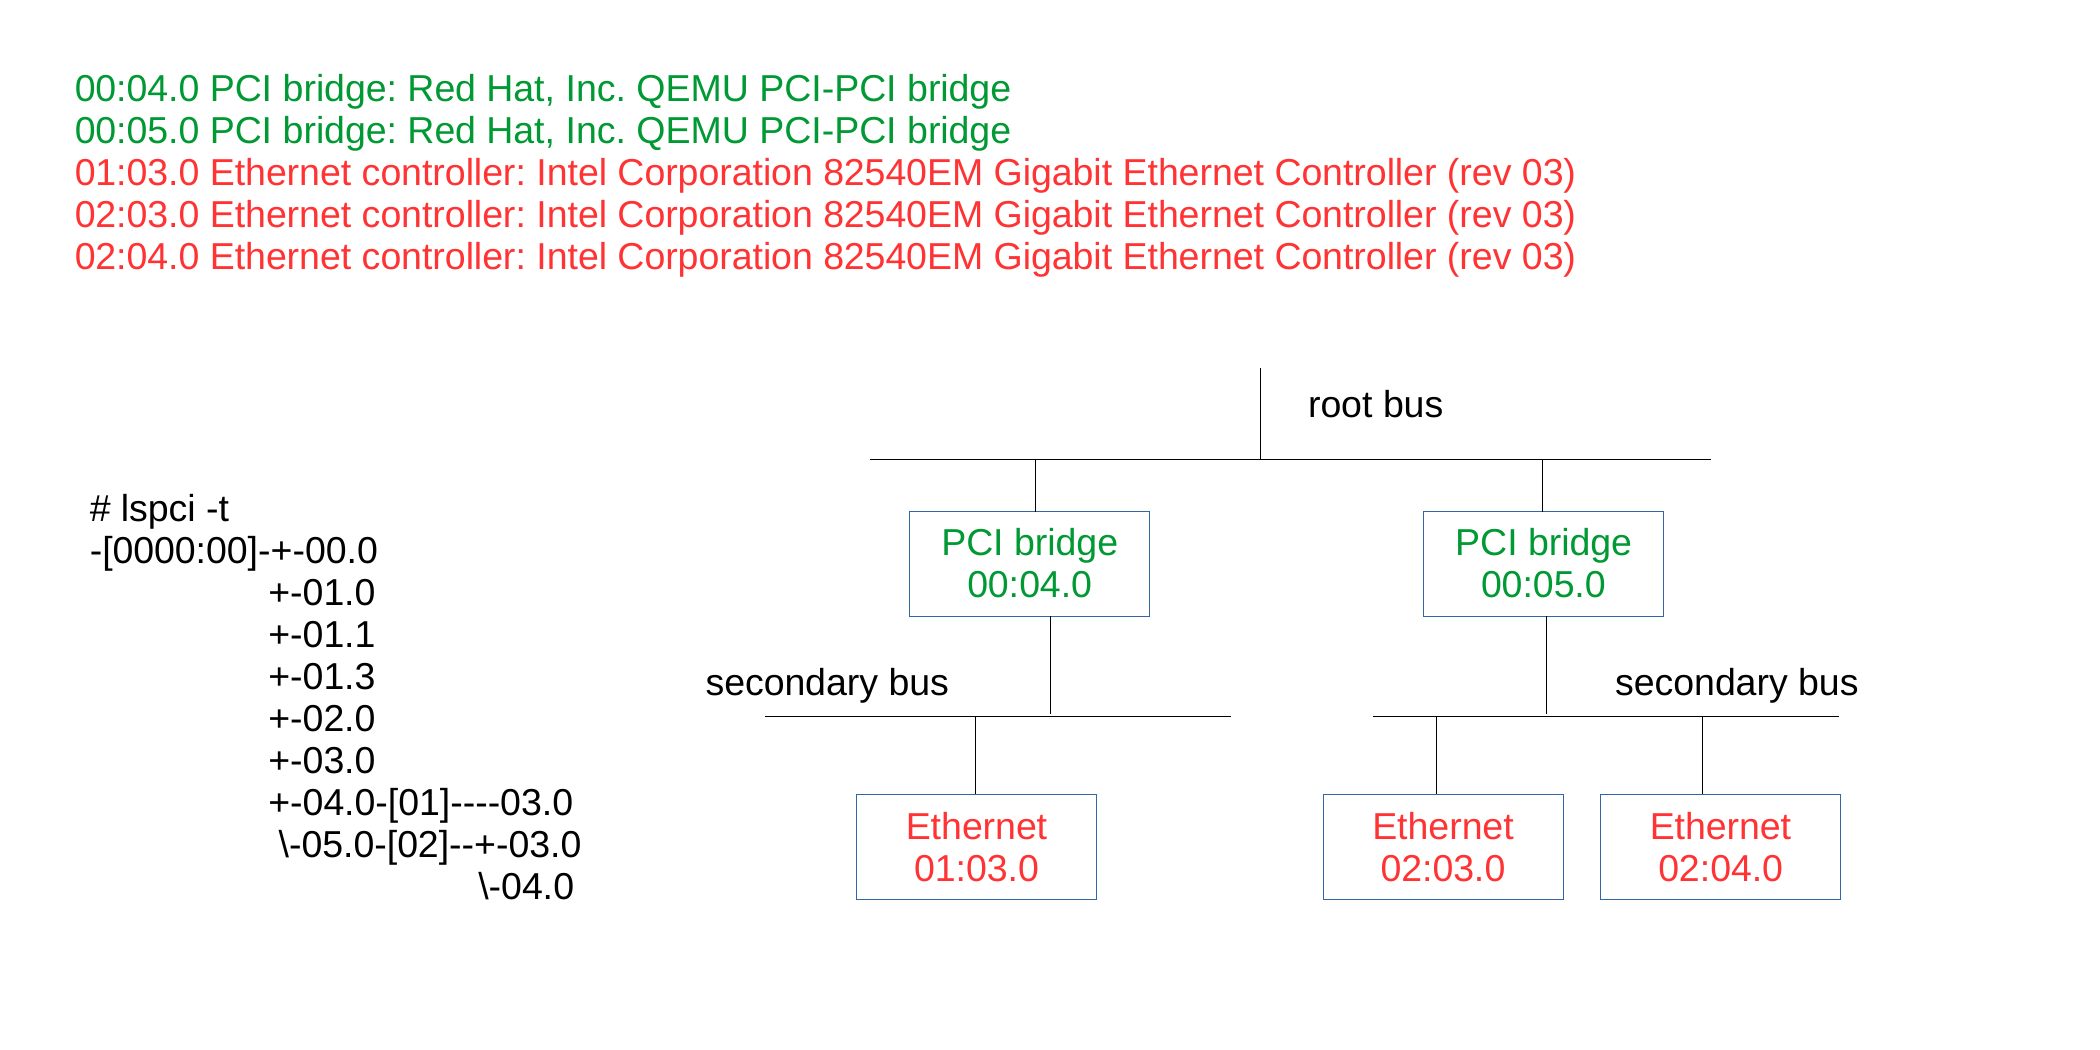

00:04.0 PCI bridge: Red Hat, Inc. QEMU PCI-PCI bridge
00:05.0 PCI bridge: Red Hat, Inc. QEMU PCI-PCI bridge
01:03.0 Ethernet controller: Intel Corporation 82540EM Gigabit Ethernet Controller (rev 03)
02:03.0 Ethernet controller: Intel Corporation 82540EM Gigabit Ethernet Controller (rev 03)
02:04.0 Ethernet controller: Intel Corporation 82540EM Gigabit Ethernet Controller (rev 03)
root bus
# lspci -t
-[0000:00]-+-00.0
 +-01.0
 +-01.1
 +-01.3
 +-02.0
 +-03.0
 +-04.0-[01]----03.0
 \-05.0-[02]--+-03.0
 \-04.0
PCI bridge
00:04.0
PCI bridge
00:05.0
secondary bus
secondary bus
Ethernet
01:03.0
Ethernet
02:03.0
Ethernet
02:04.0